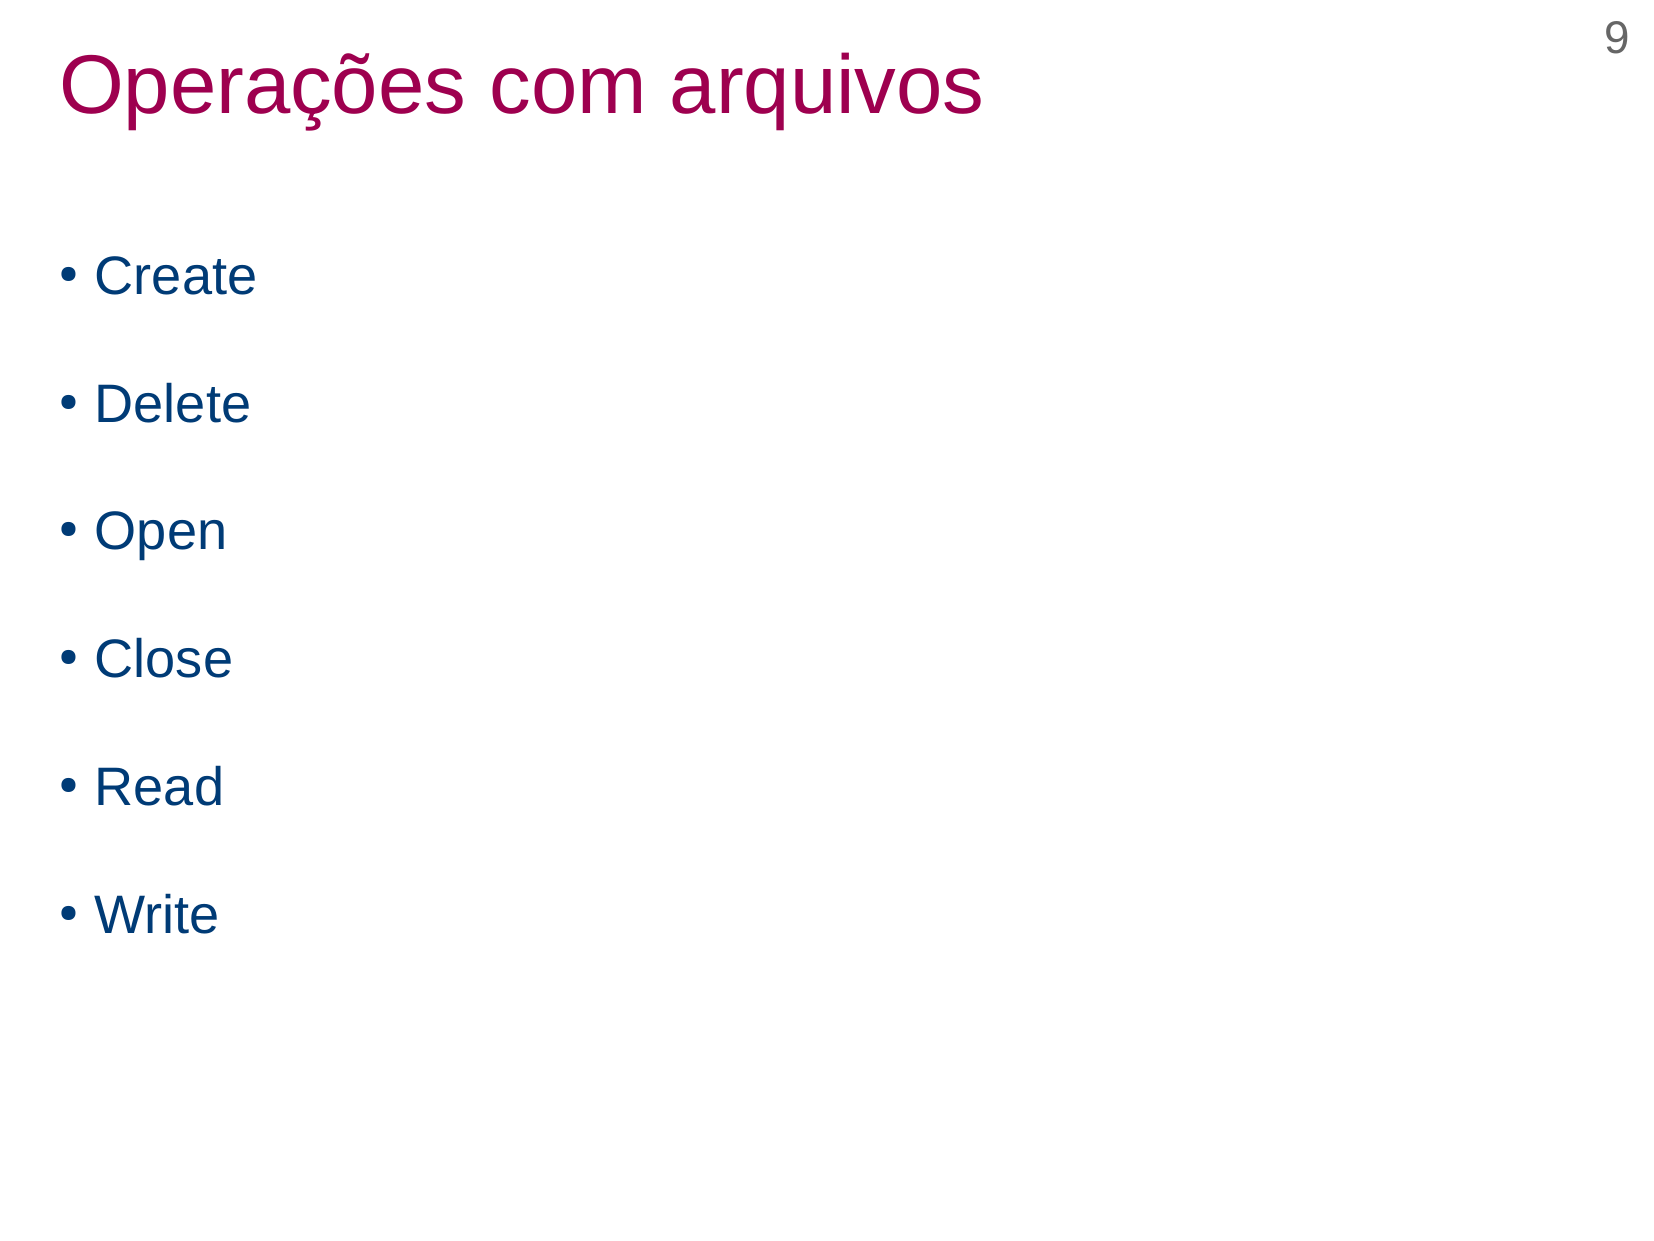

9
# Operações com arquivos
Create
Delete
Open
Close
Read
Write